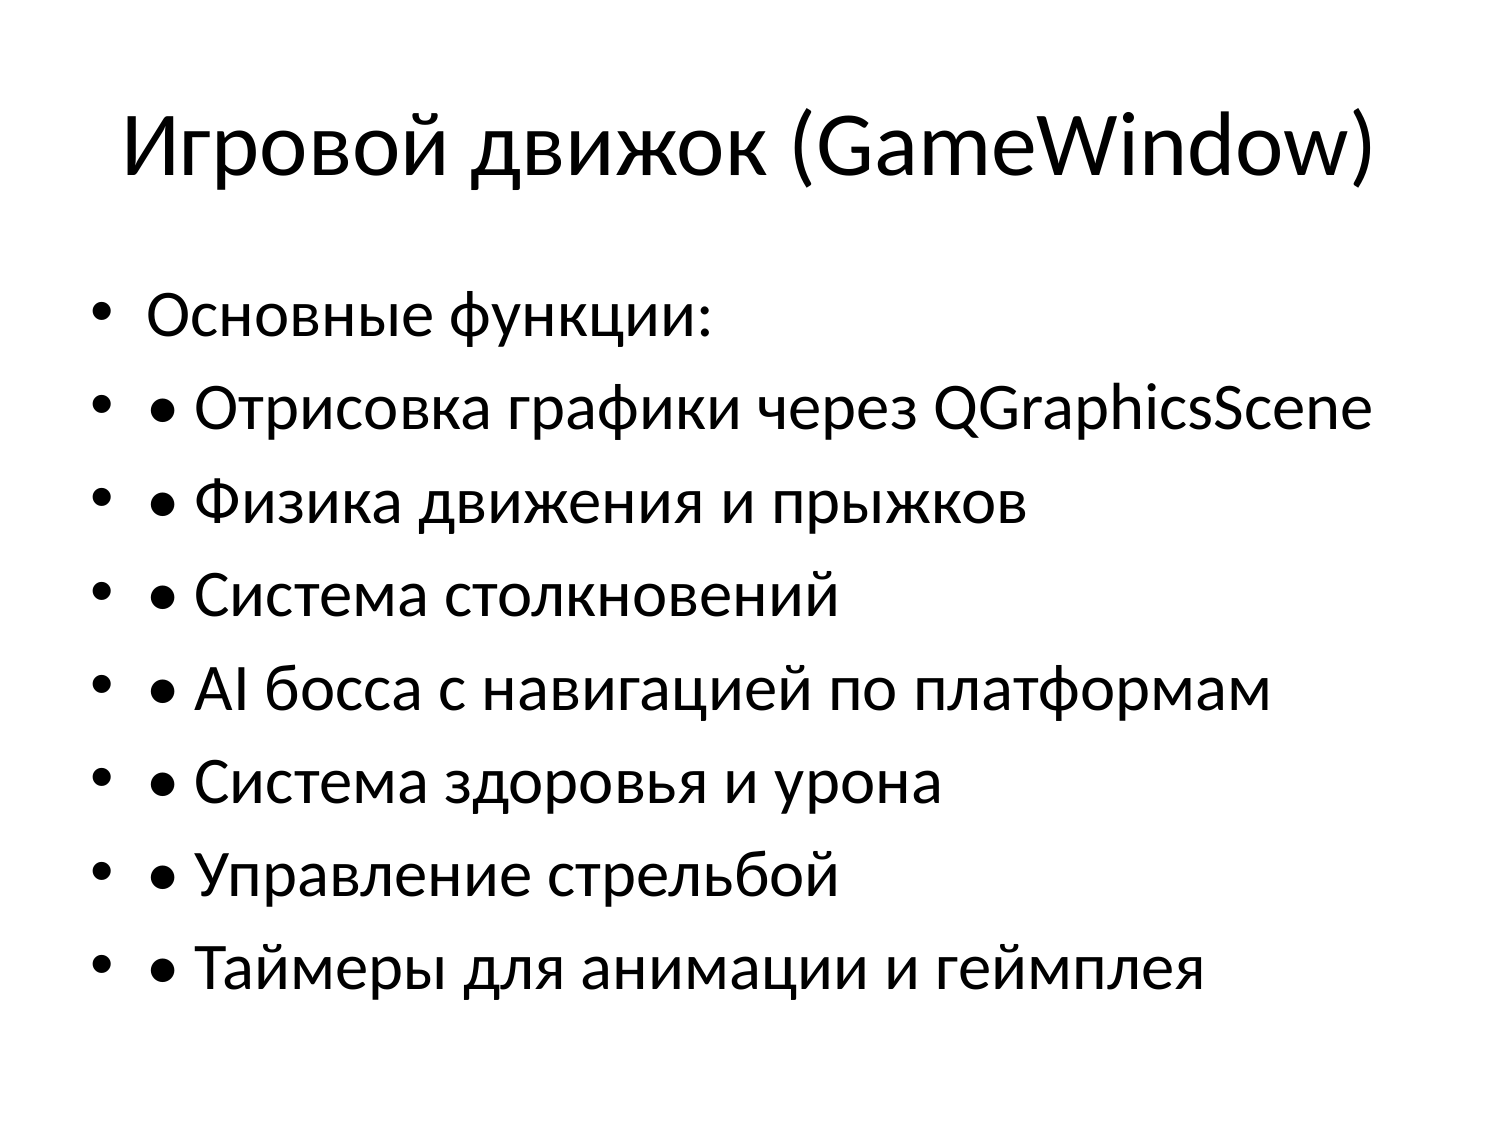

# Игровой движок (GameWindow)
Основные функции:
• Отрисовка графики через QGraphicsScene
• Физика движения и прыжков
• Система столкновений
• AI босса с навигацией по платформам
• Система здоровья и урона
• Управление стрельбой
• Таймеры для анимации и геймплея